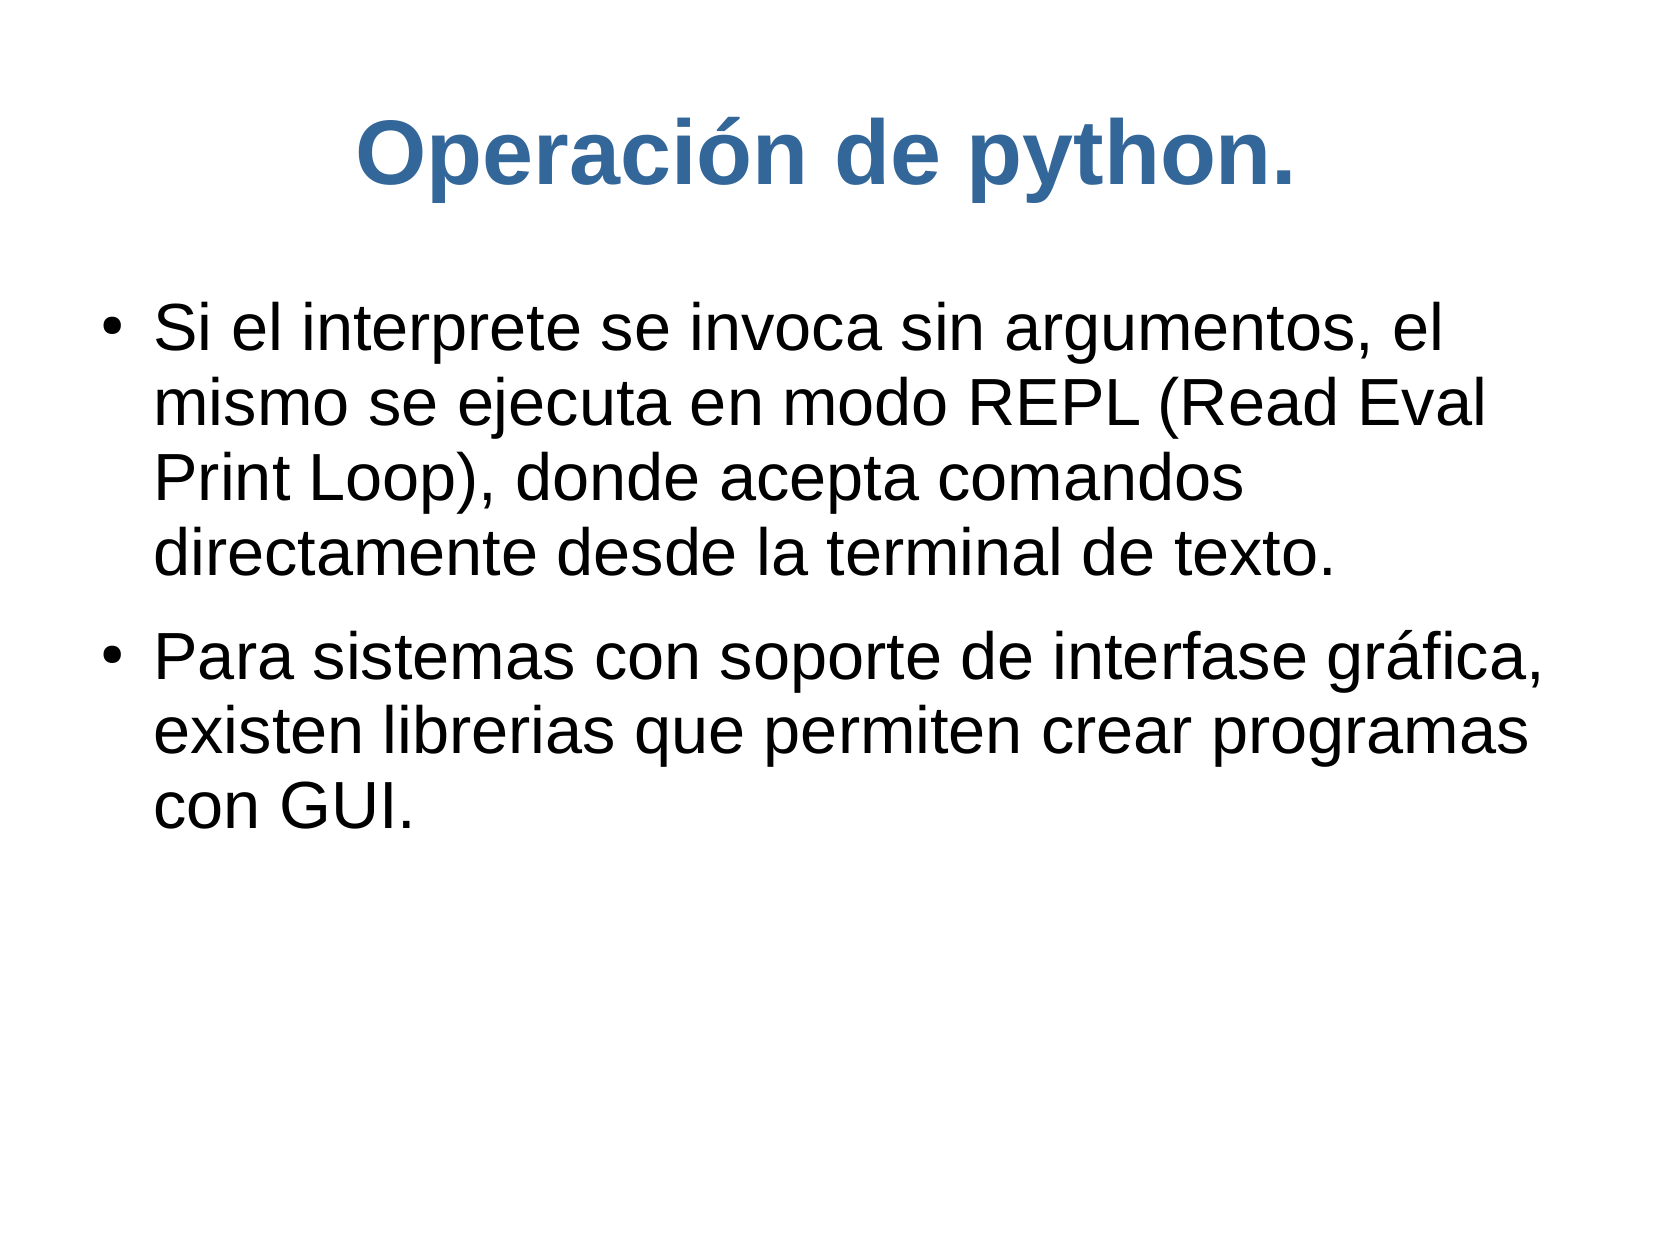

# Operación de python.
Si el interprete se invoca sin argumentos, el mismo se ejecuta en modo REPL (Read Eval Print Loop), donde acepta comandos directamente desde la terminal de texto.
Para sistemas con soporte de interfase gráfica, existen librerias que permiten crear programas con GUI.